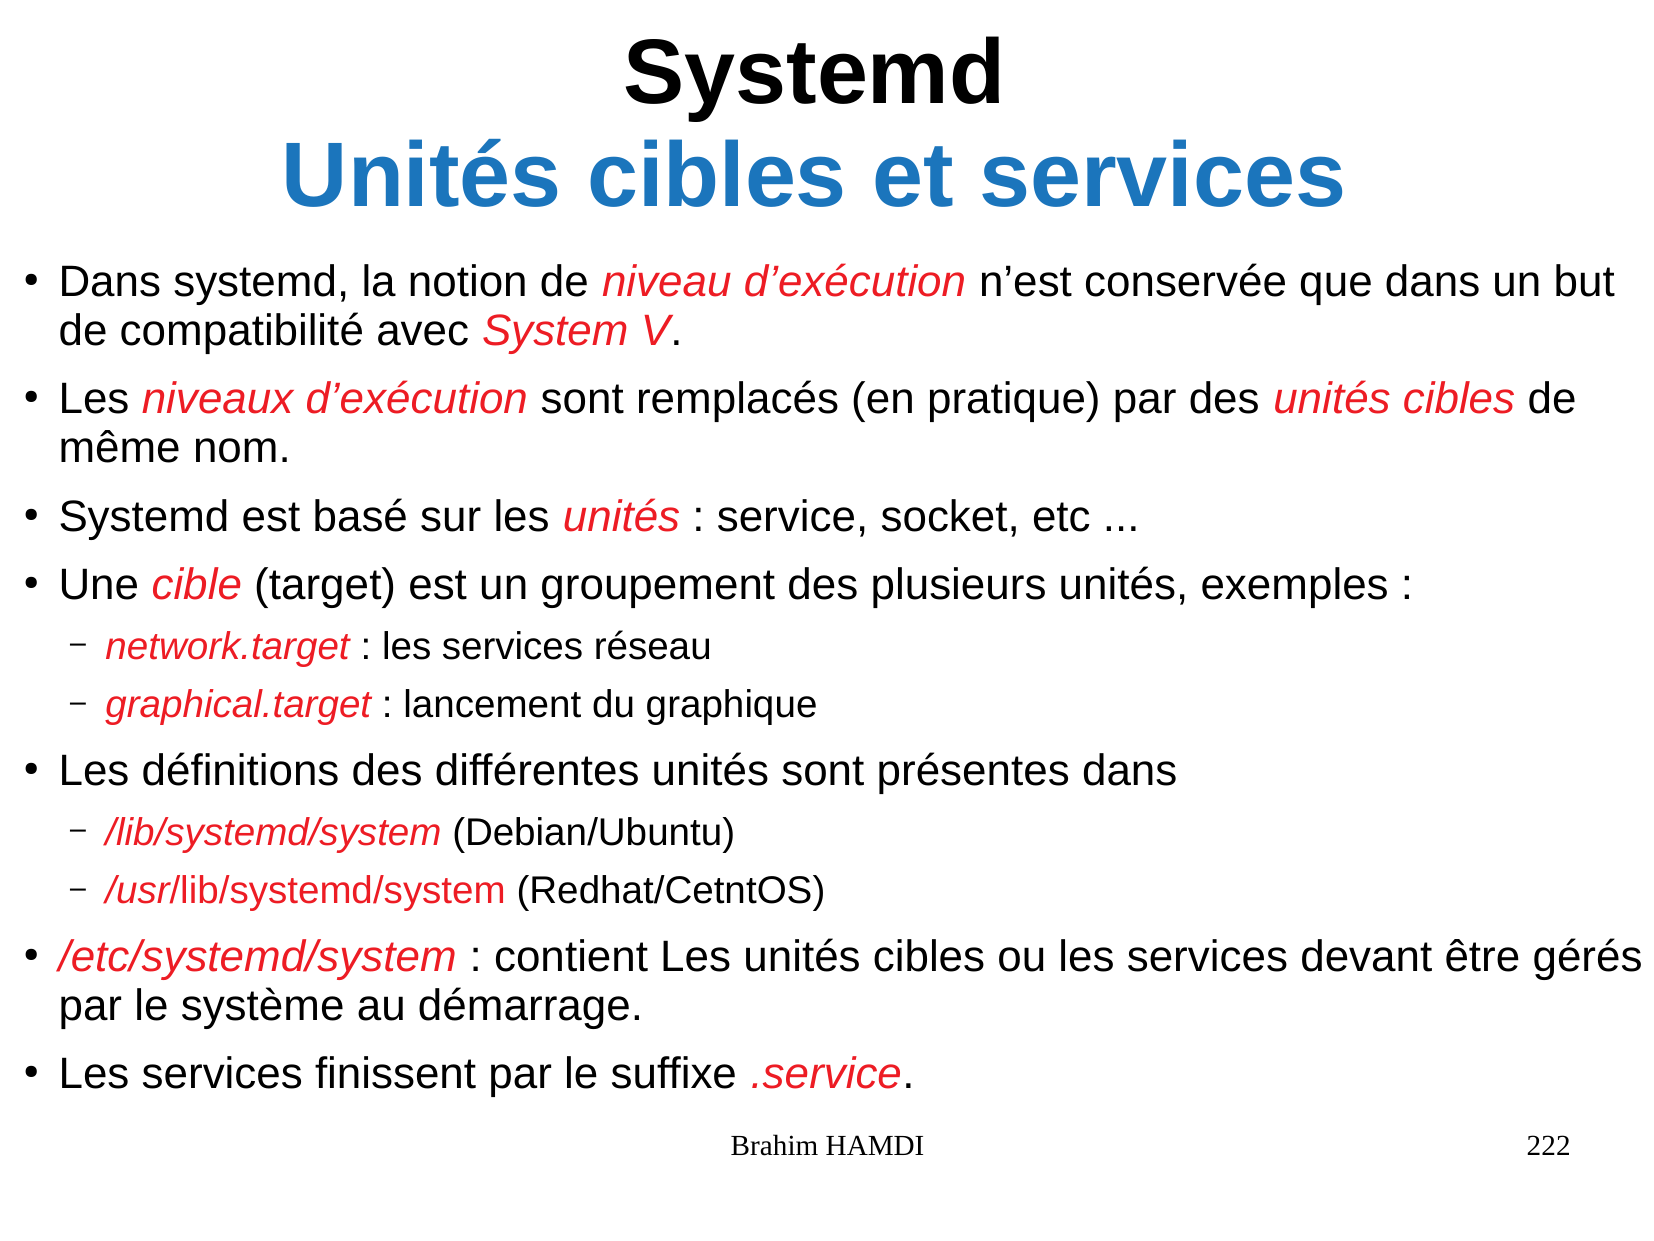

# Systemd Unités cibles et services
Dans systemd, la notion de niveau d’exécution n’est conservée que dans un but de compatibilité avec System V.
Les niveaux d’exécution sont remplacés (en pratique) par des unités cibles de même nom.
Systemd est basé sur les unités : service, socket, etc ...
Une cible (target) est un groupement des plusieurs unités, exemples :
network.target : les services réseau
graphical.target : lancement du graphique
Les définitions des différentes unités sont présentes dans
/lib/systemd/system (Debian/Ubuntu)
/usr/lib/systemd/system (Redhat/CetntOS)
/etc/systemd/system : contient Les unités cibles ou les services devant être gérés par le système au démarrage.
Les services finissent par le suffixe .service.
Brahim HAMDI
222